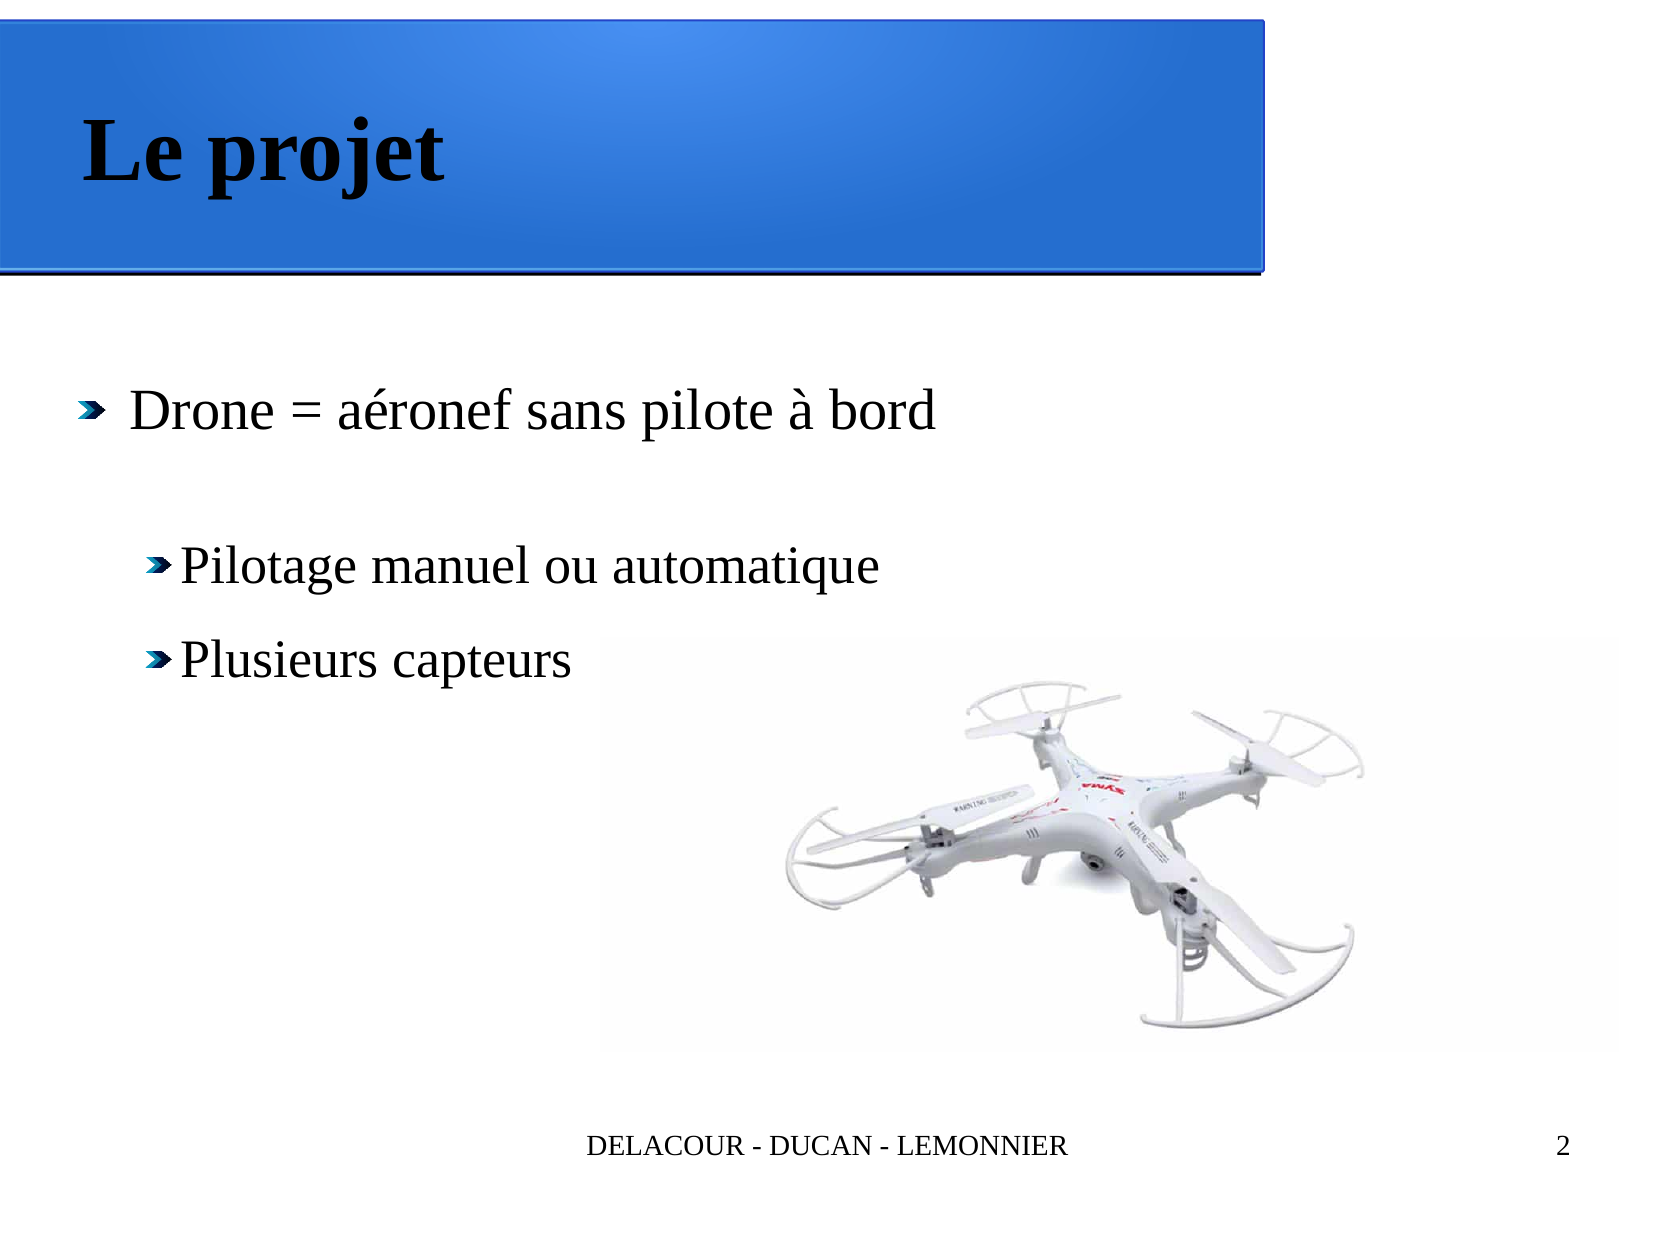

# Le projet
Drone = aéronef sans pilote à bord
Pilotage manuel ou automatique
Plusieurs capteurs
DELACOUR - DUCAN - LEMONNIER
2